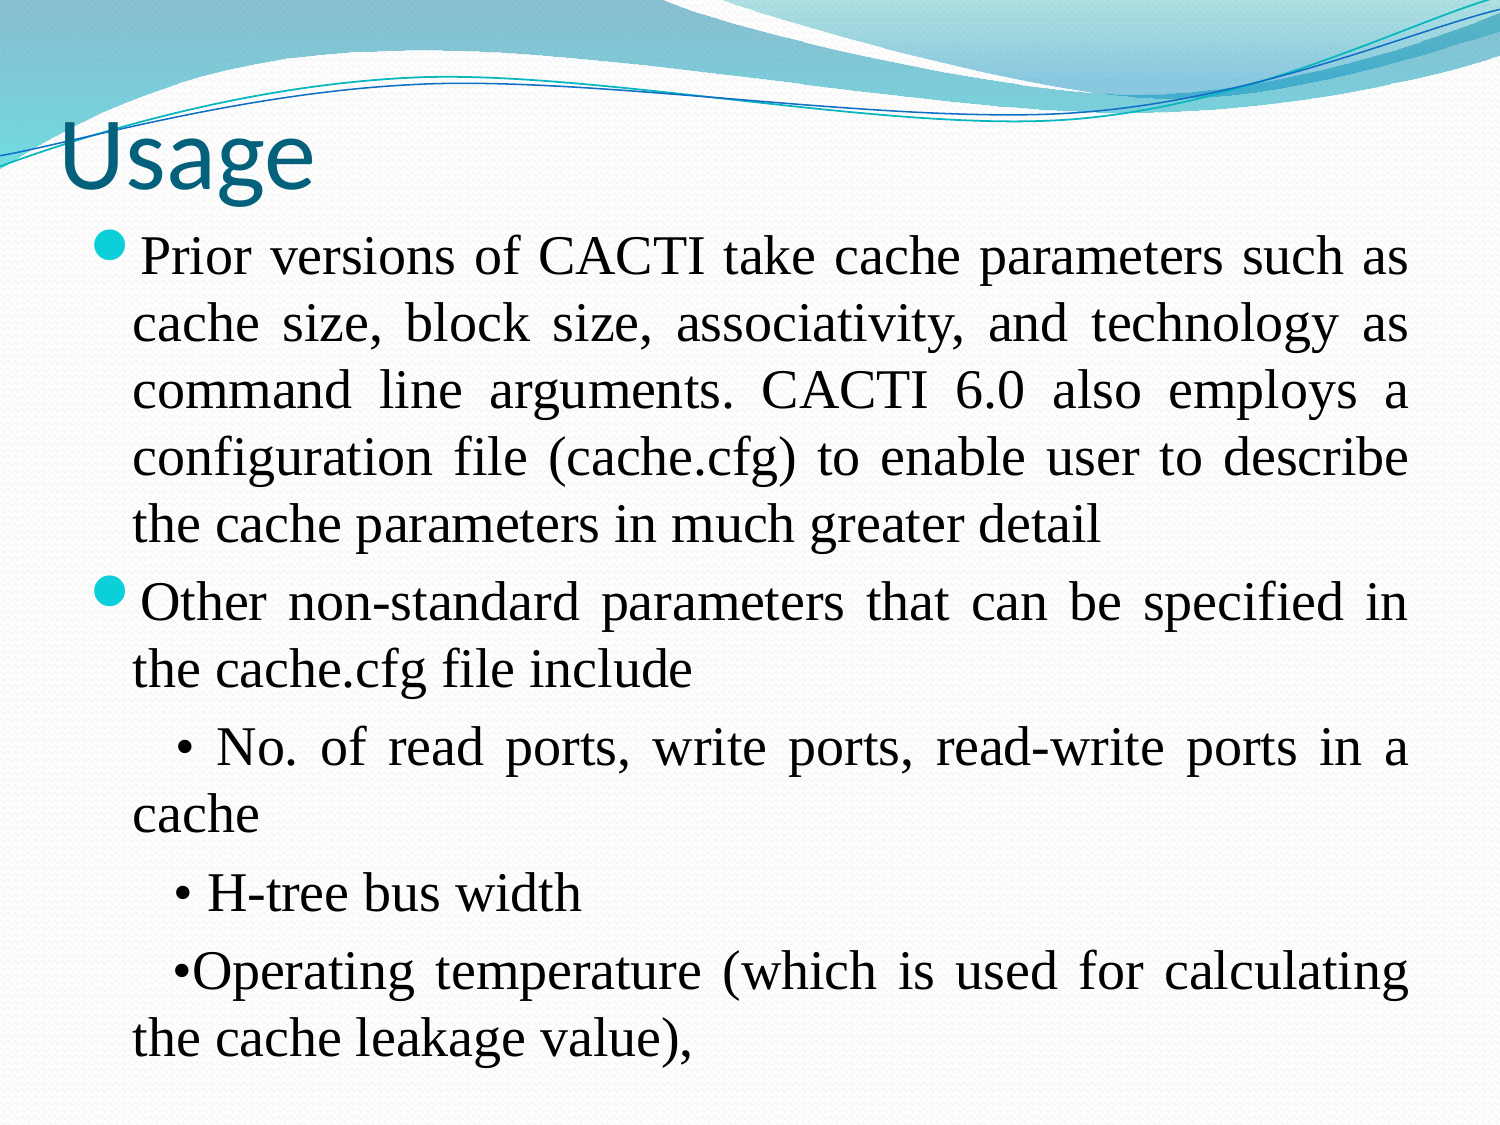

# Usage
Prior versions of CACTI take cache parameters such as cache size, block size, associativity, and technology as command line arguments. CACTI 6.0 also employs a configuration file (cache.cfg) to enable user to describe the cache parameters in much greater detail
Other non-standard parameters that can be specified in the cache.cfg file include
 • No. of read ports, write ports, read-write ports in a cache
 • H-tree bus width
 •Operating temperature (which is used for calculating the cache leakage value),